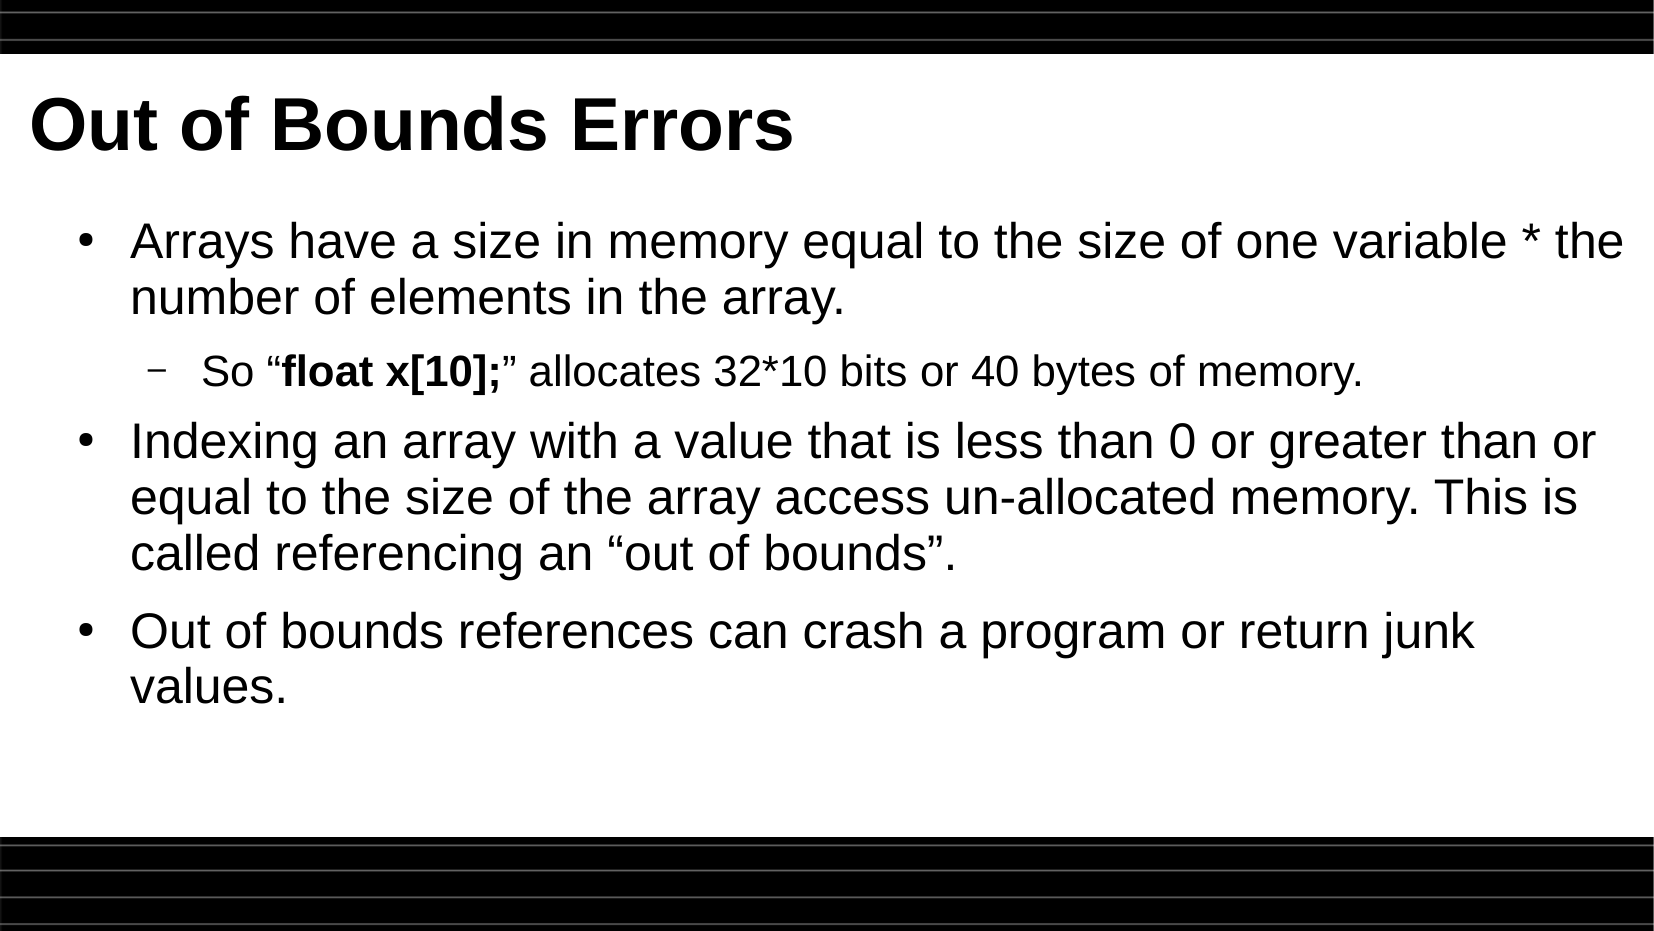

Out of Bounds Errors
# Arrays have a size in memory equal to the size of one variable * the number of elements in the array.
So “float x[10];” allocates 32*10 bits or 40 bytes of memory.
Indexing an array with a value that is less than 0 or greater than or equal to the size of the array access un-allocated memory. This is called referencing an “out of bounds”.
Out of bounds references can crash a program or return junk values.